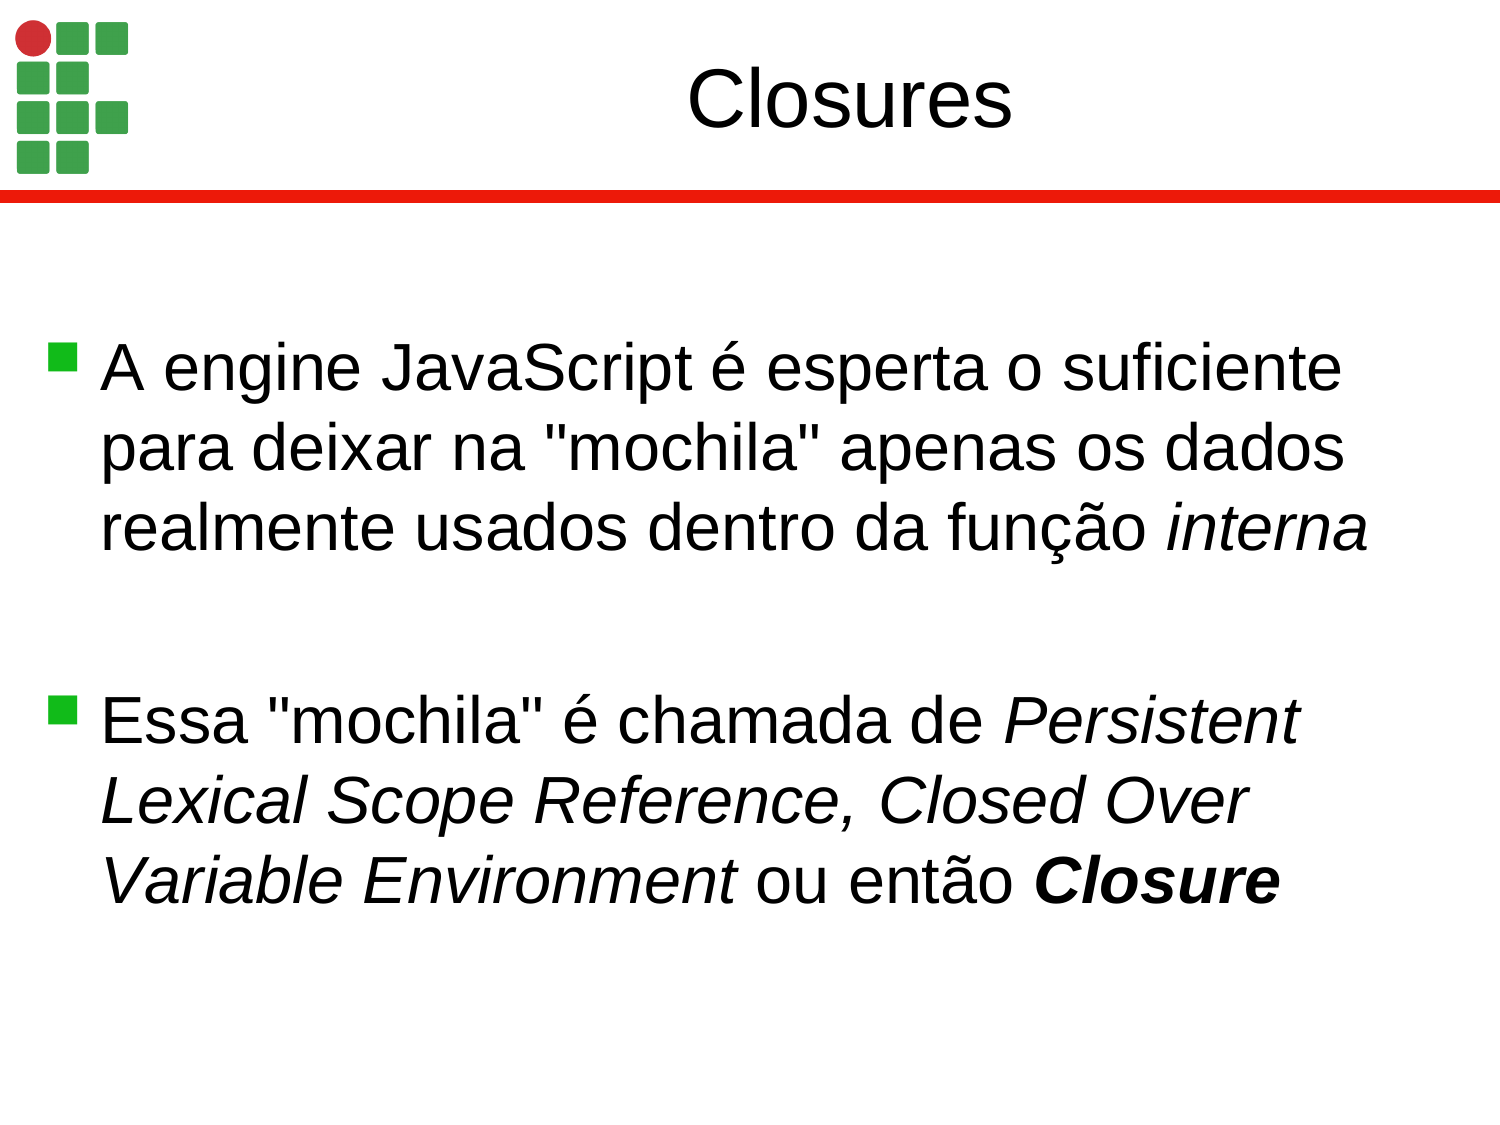

# Closures
A engine JavaScript é esperta o suficiente para deixar na "mochila" apenas os dados realmente usados dentro da função interna
Essa "mochila" é chamada de Persistent Lexical Scope Reference, Closed Over Variable Environment ou então Closure